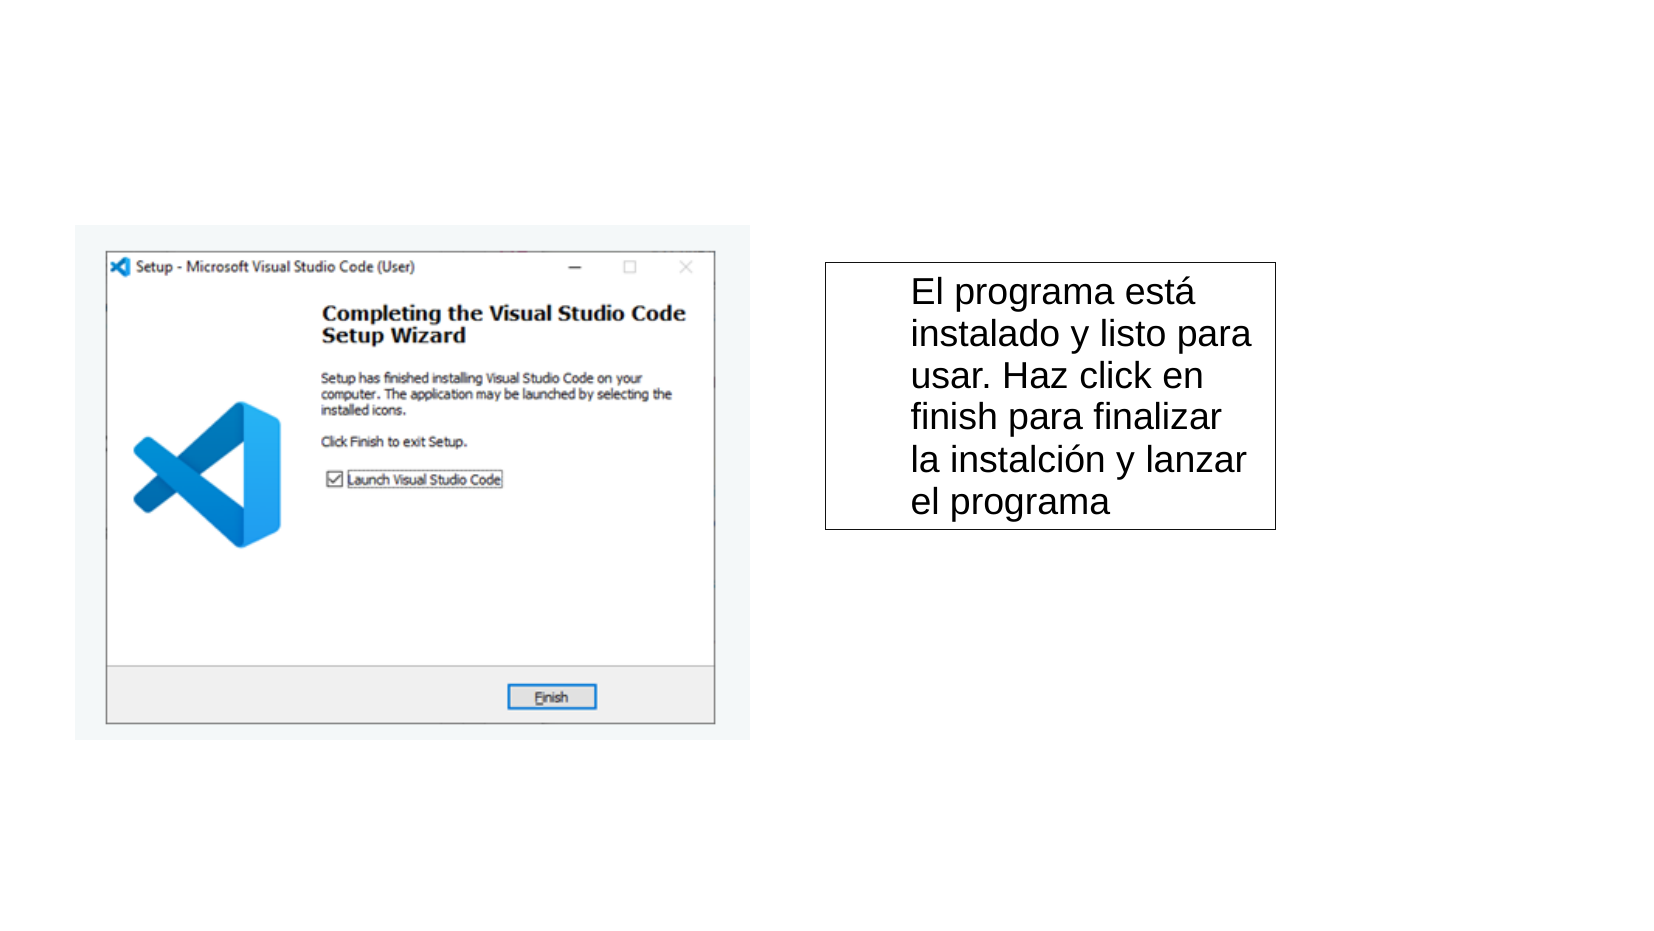

#
El programa está instalado y listo para usar. Haz click en finish para finalizar la instalción y lanzar el programa